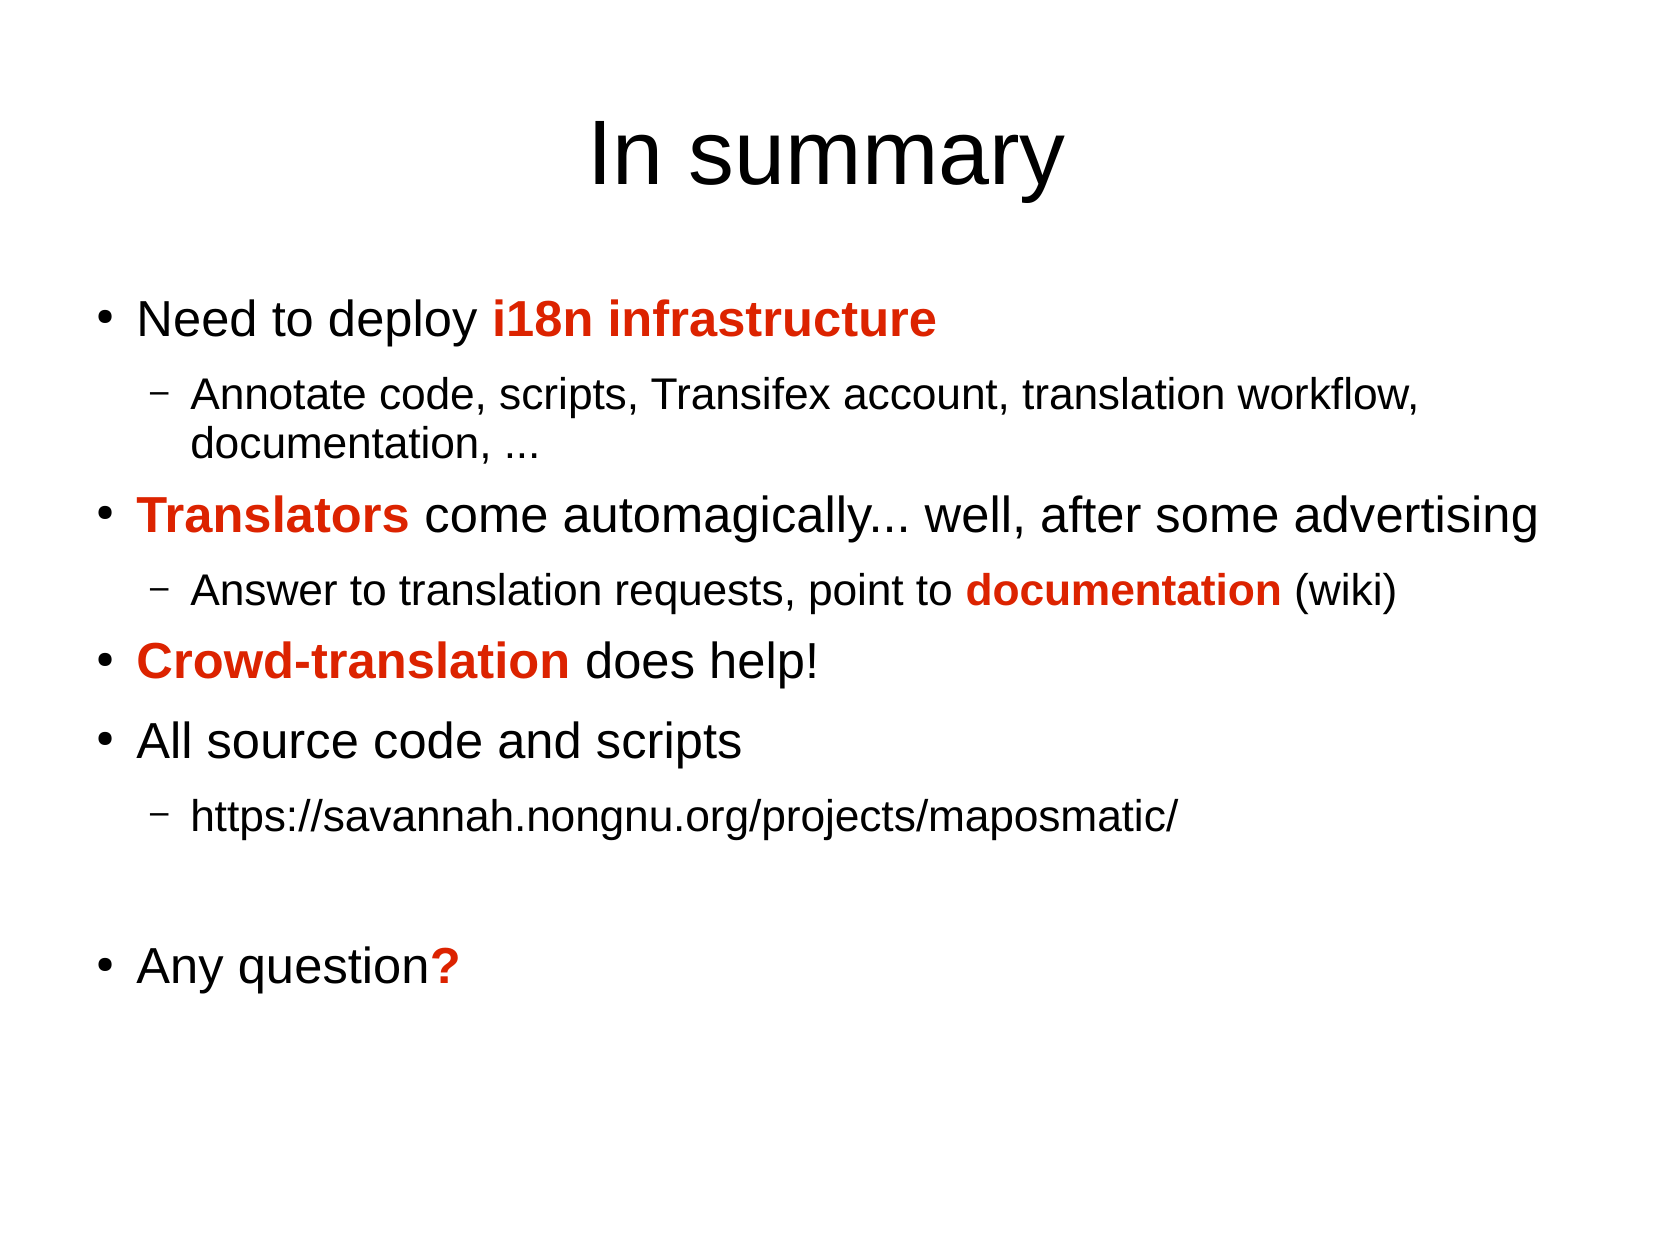

# In summary
Need to deploy i18n infrastructure
Annotate code, scripts, Transifex account, translation workflow, documentation, ...
Translators come automagically... well, after some advertising
Answer to translation requests, point to documentation (wiki)
Crowd-translation does help!
All source code and scripts
https://savannah.nongnu.org/projects/maposmatic/
Any question?